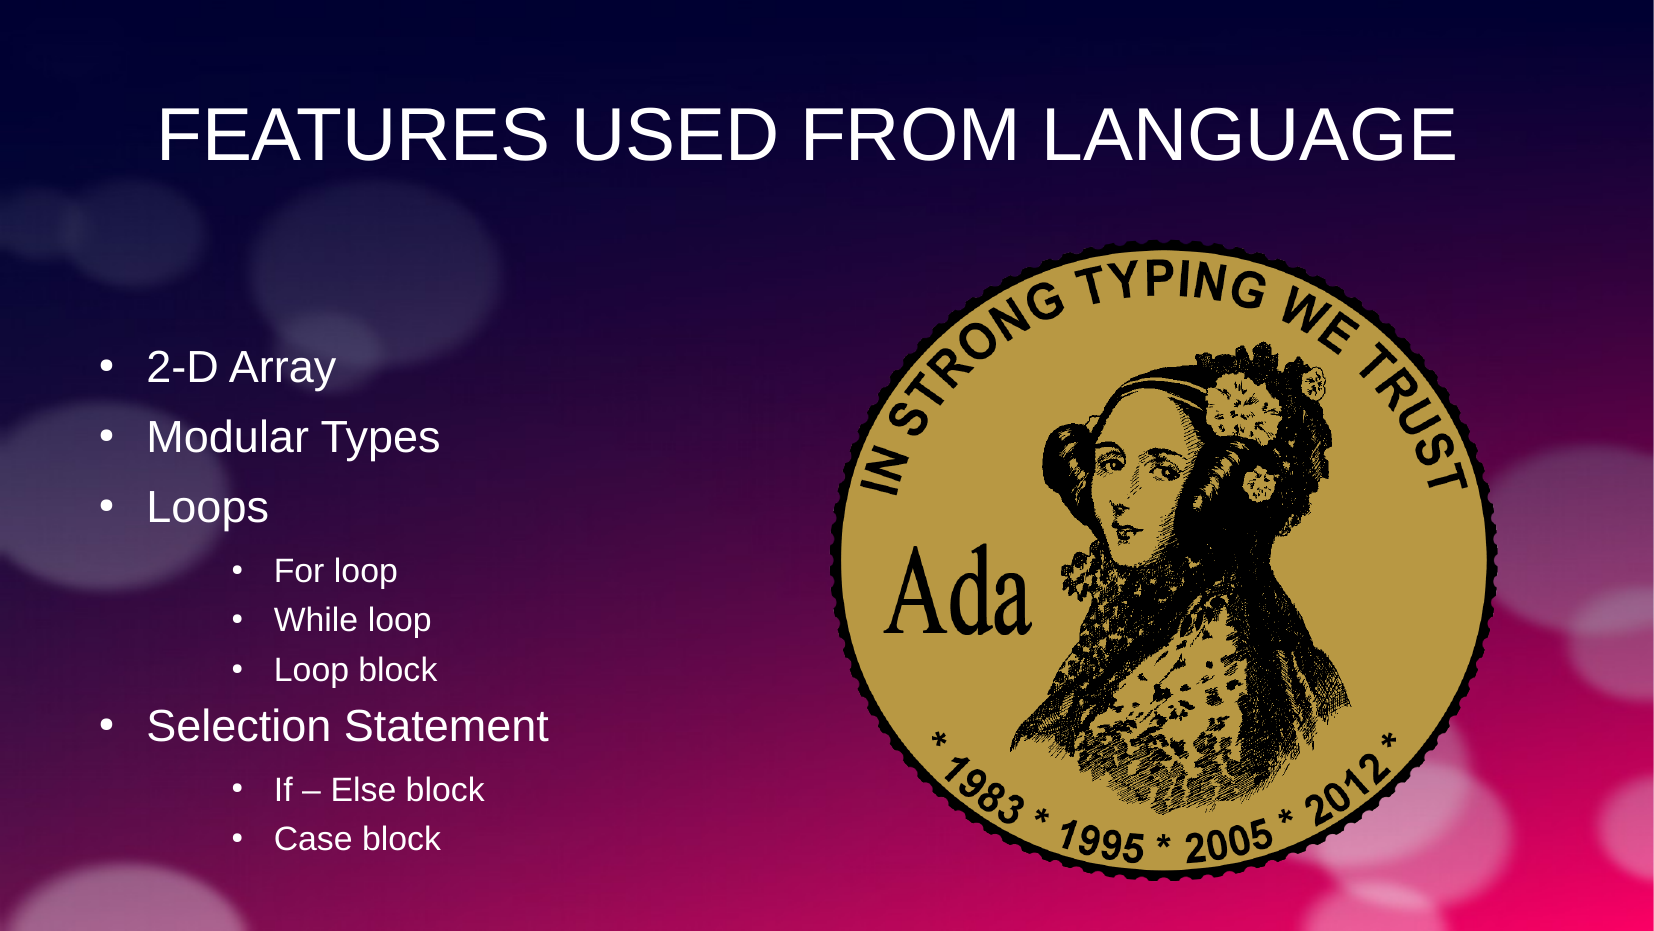

# FEATURES USED FROM LANGUAGE
2-D Array
Modular Types
Loops
For loop
While loop
Loop block
Selection Statement
If – Else block
Case block